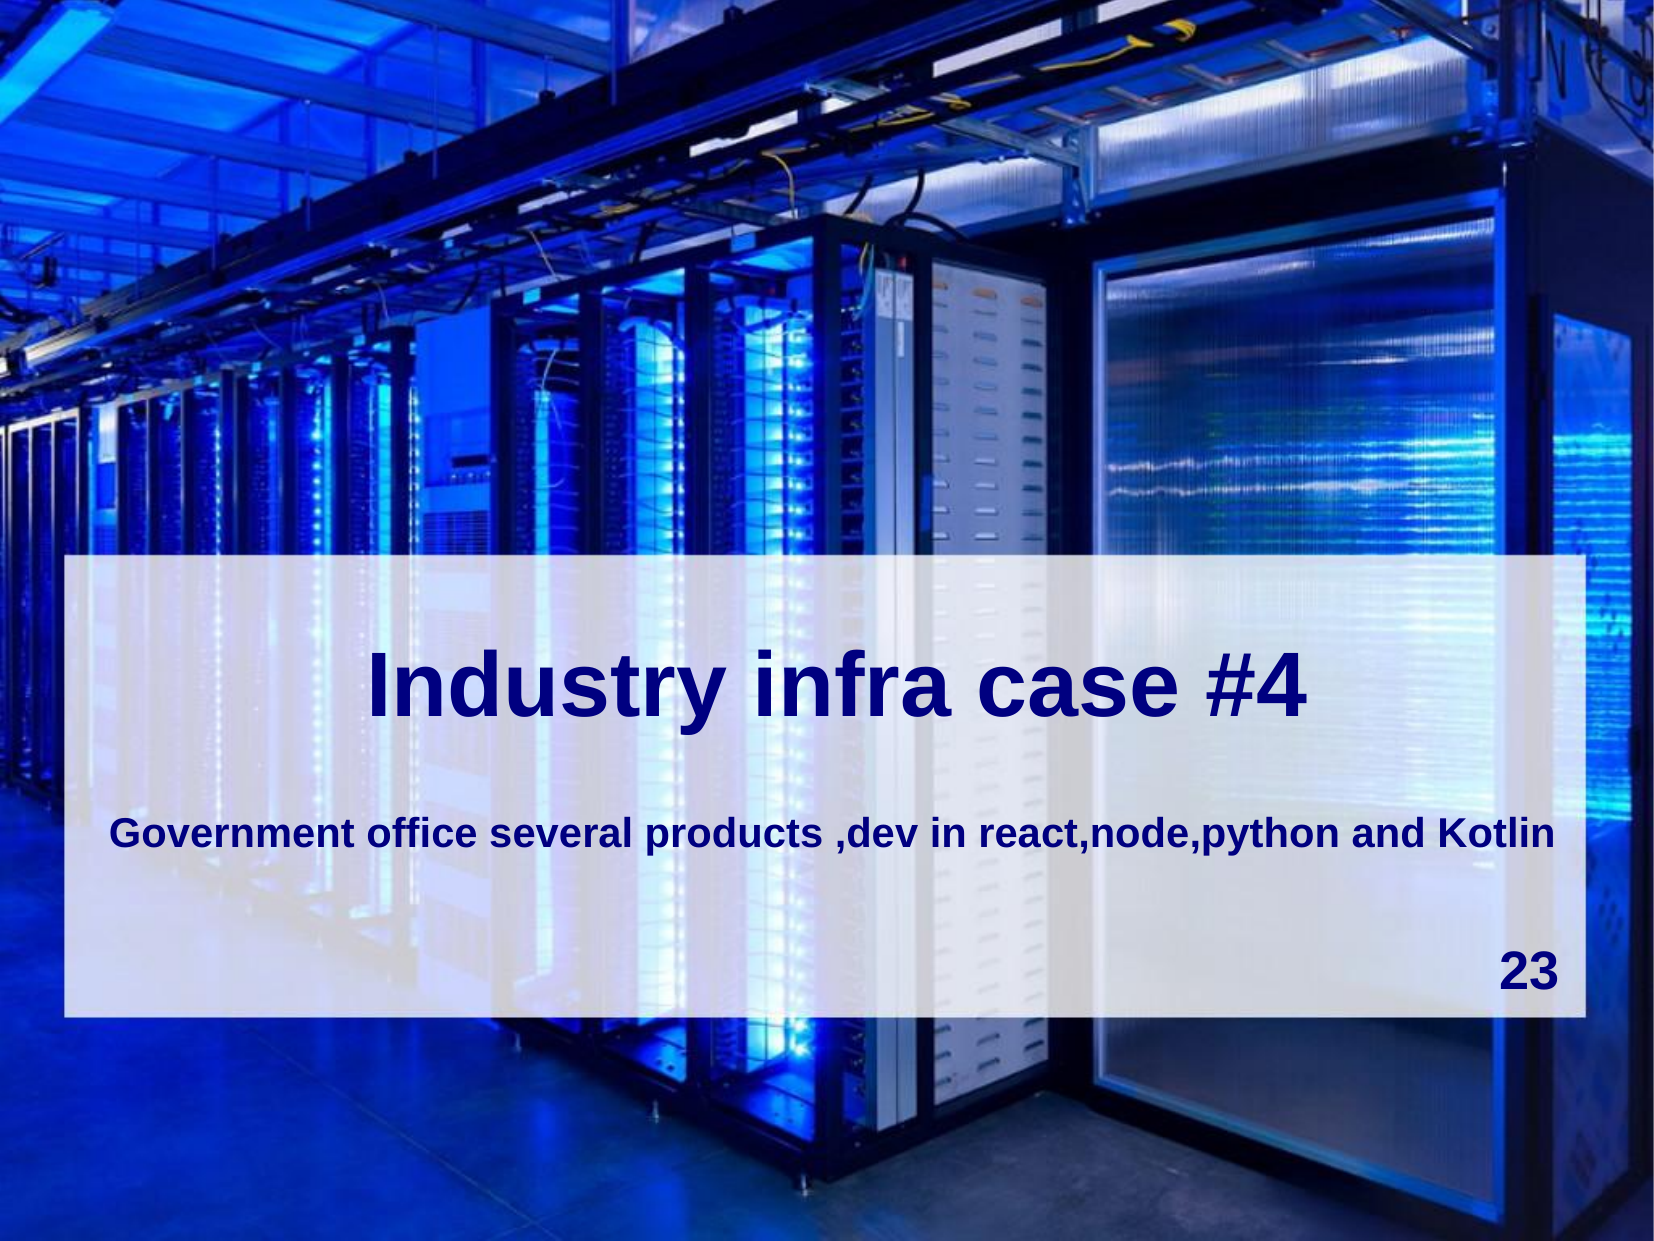

Industry infra case #4
Government office several products ,dev in react,node,python and Kotlin
23